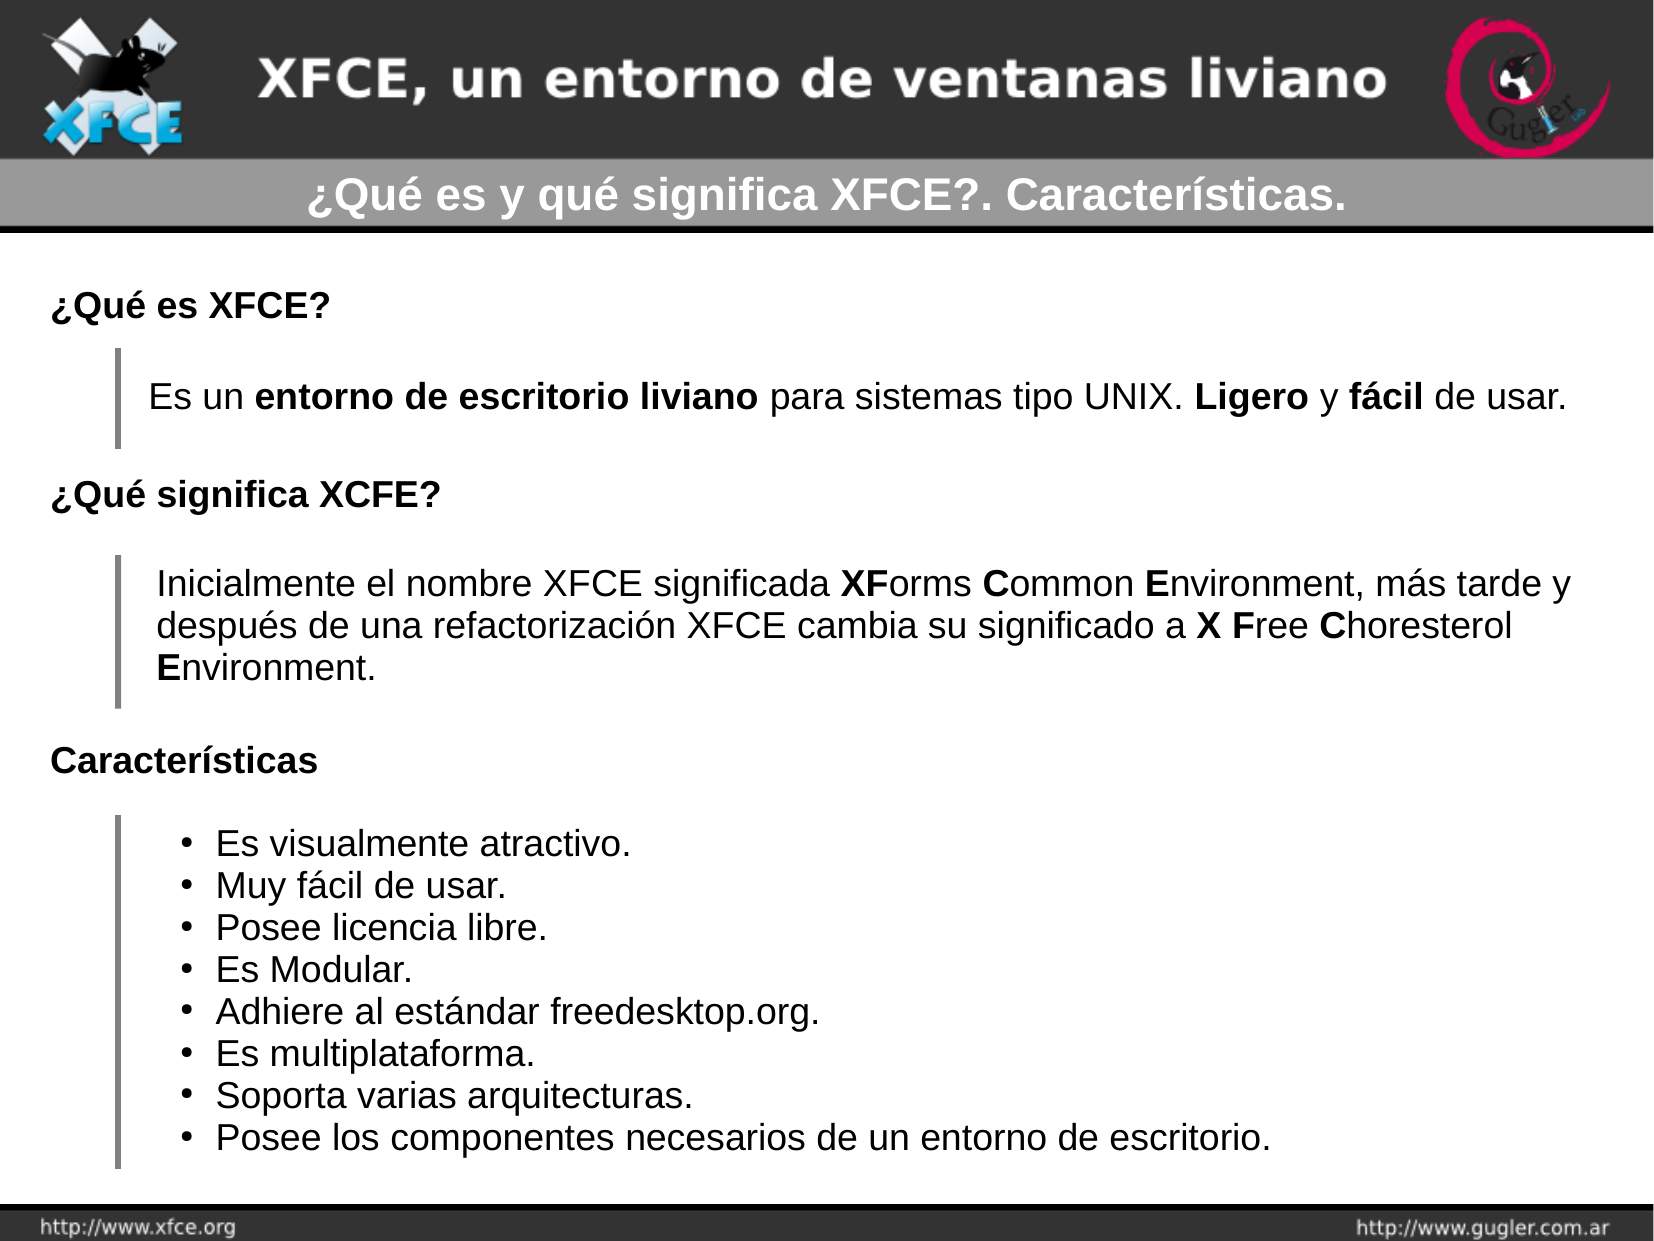

¿Qué es y qué significa XFCE?. Características.
¿Qué es XFCE?
Es un entorno de escritorio liviano para sistemas tipo UNIX. Ligero y fácil de usar.
¿Qué significa XCFE?
Inicialmente el nombre XFCE significada XForms Common Environment, más tarde y después de una refactorización XFCE cambia su significado a X Free Choresterol Environment.
Características
Es visualmente atractivo.
Muy fácil de usar.
Posee licencia libre.
Es Modular.
Adhiere al estándar freedesktop.org.
Es multiplataforma.
Soporta varias arquitecturas.
Posee los componentes necesarios de un entorno de escritorio.